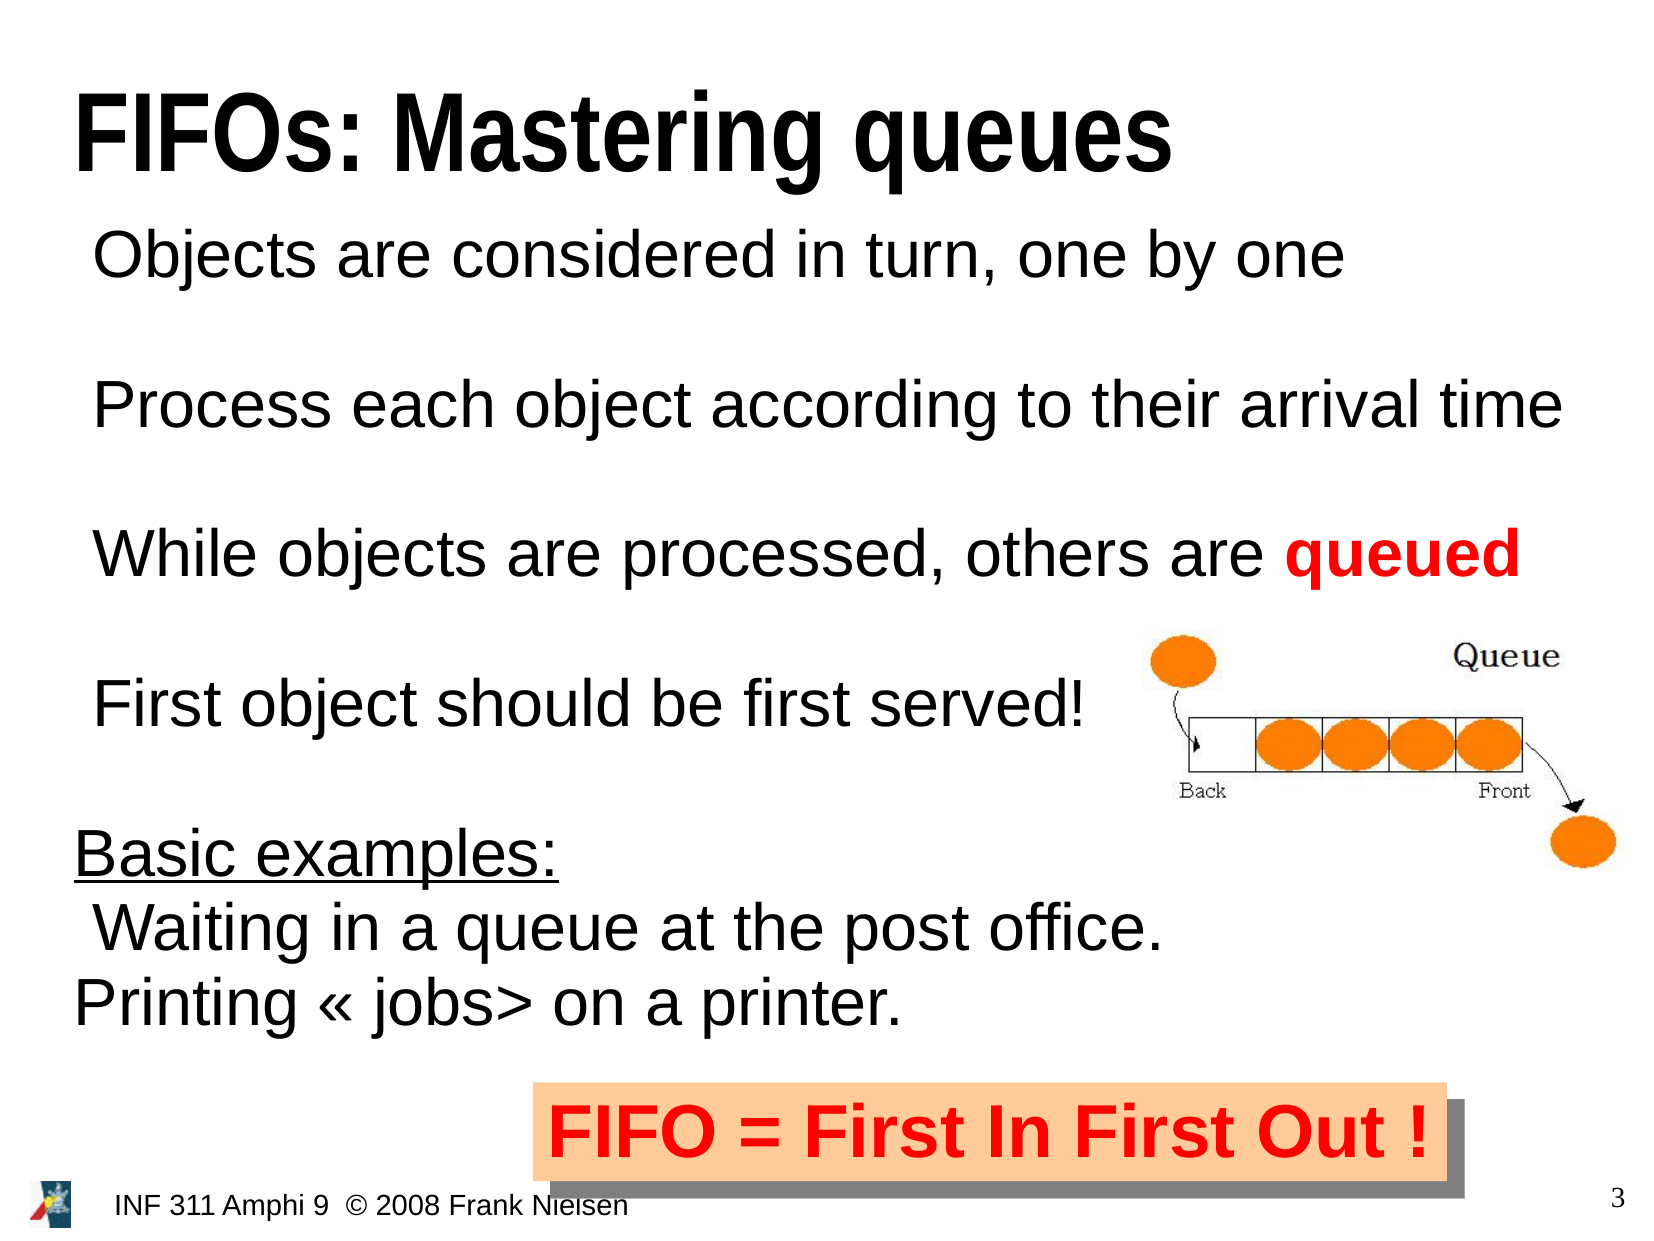

FIFOs: Mastering queues
 Objects are considered in turn, one by one
 Process each object according to their arrival time
 While objects are processed, others are queued
 First object should be first served!
Basic examples:
 Waiting in a queue at the post office.
Printing « jobs> on a printer.
FIFO = First In First Out !